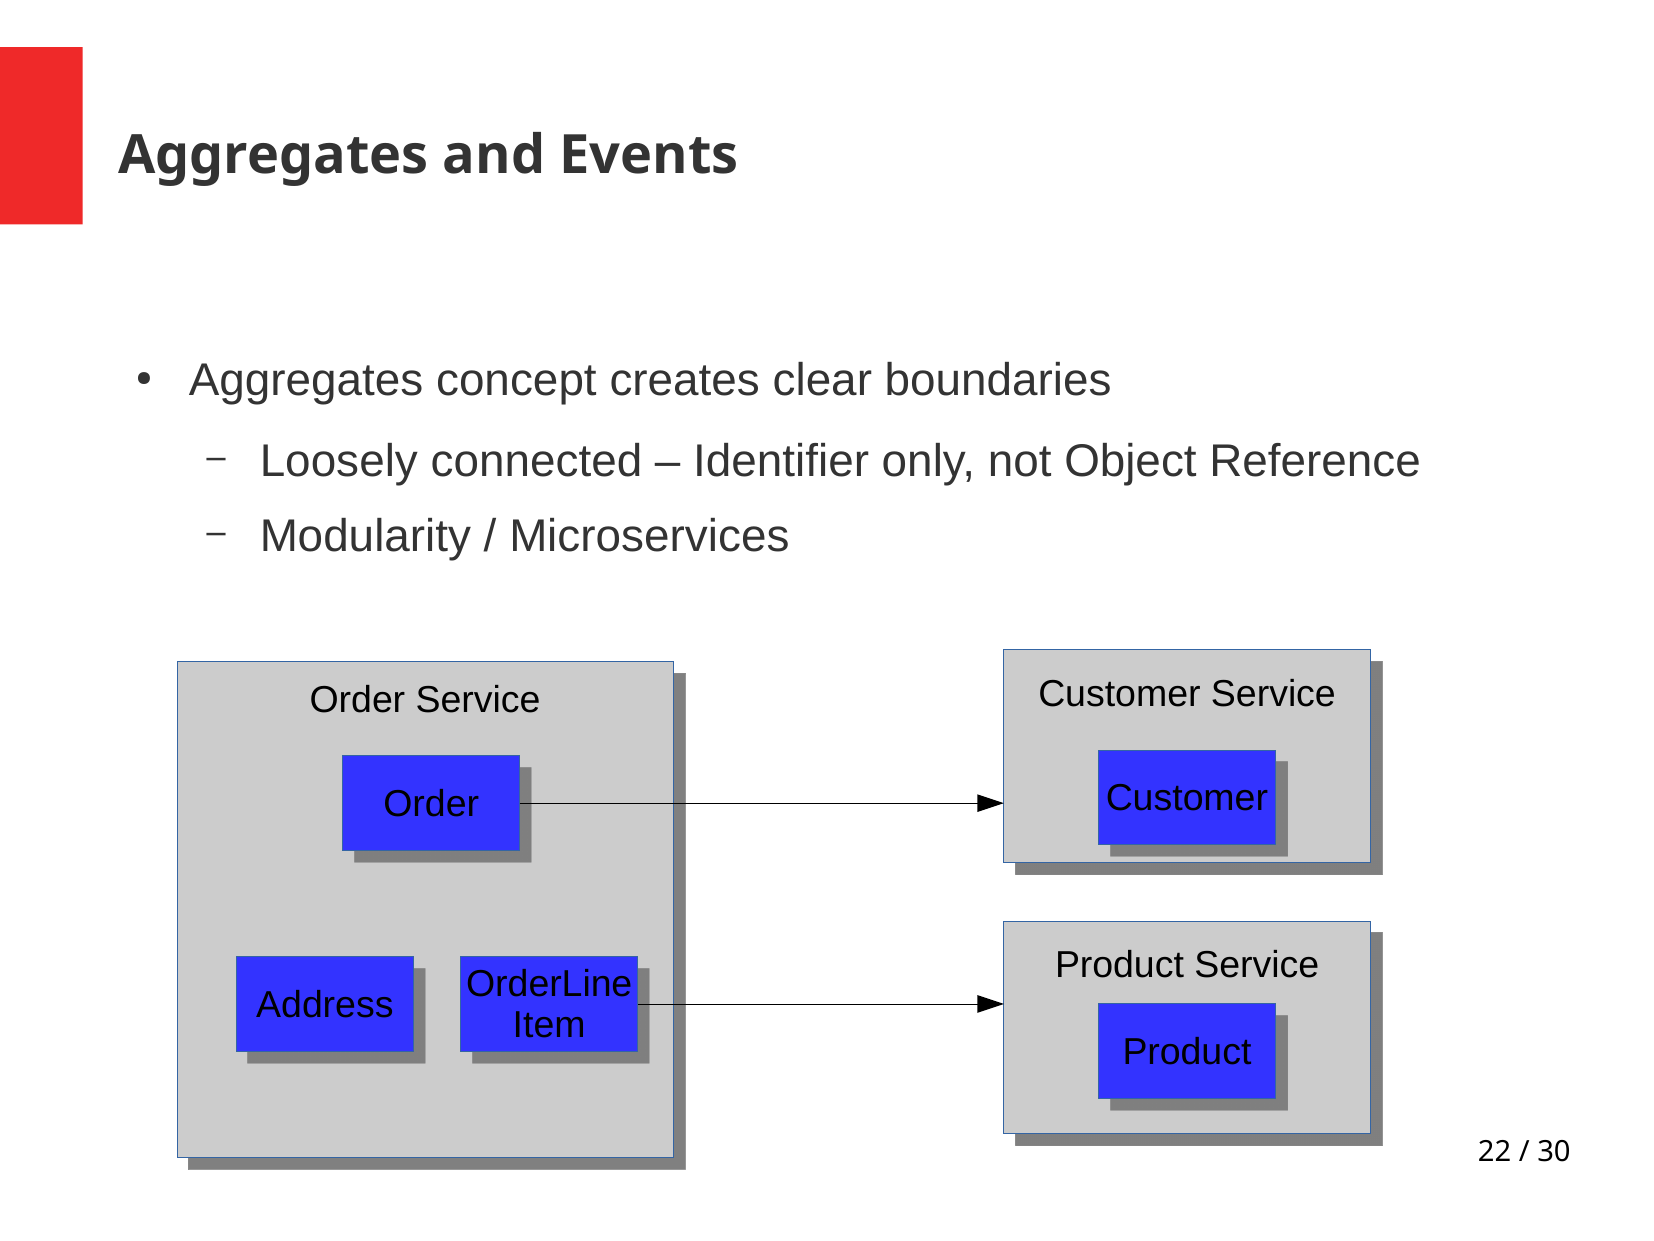

# Aggregates and Events
Aggregates concept creates clear boundaries
Loosely connected – Identifier only, not Object Reference
Modularity / Microservices
Customer Service
Order Service
Customer
Order
Product Service
Address
OrderLine
Item
Product
22